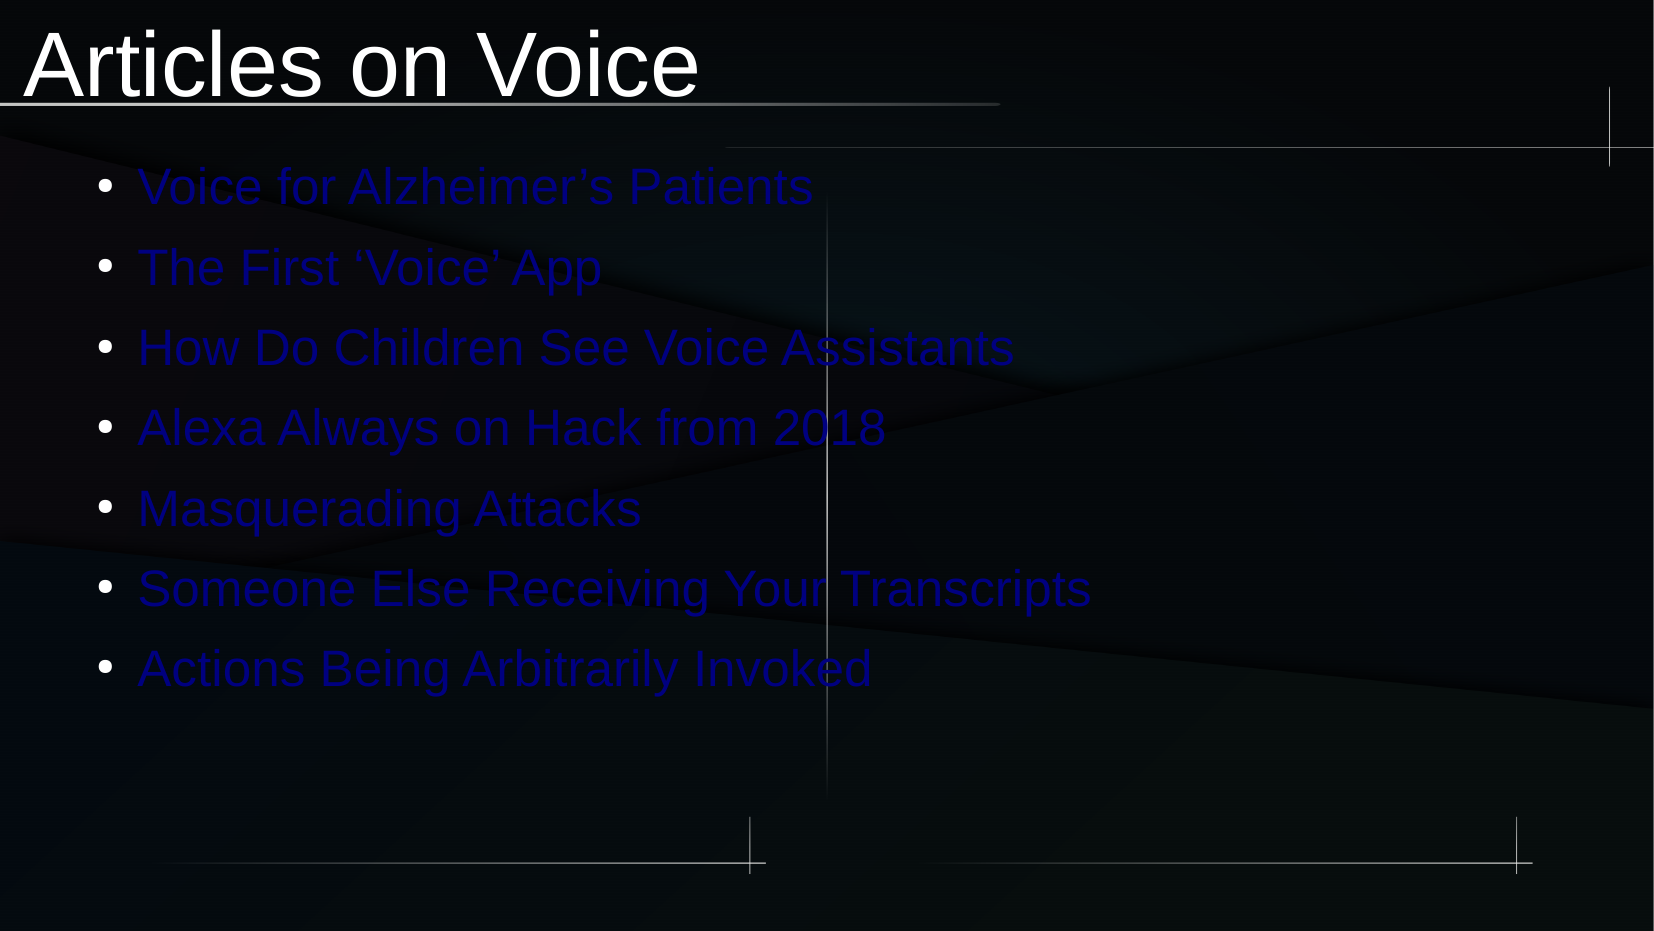

# Articles on Voice
Voice for Alzheimer’s Patients
The First ‘Voice’ App
How Do Children See Voice Assistants
Alexa Always on Hack from 2018
Masquerading Attacks
Someone Else Receiving Your Transcripts
Actions Being Arbitrarily Invoked